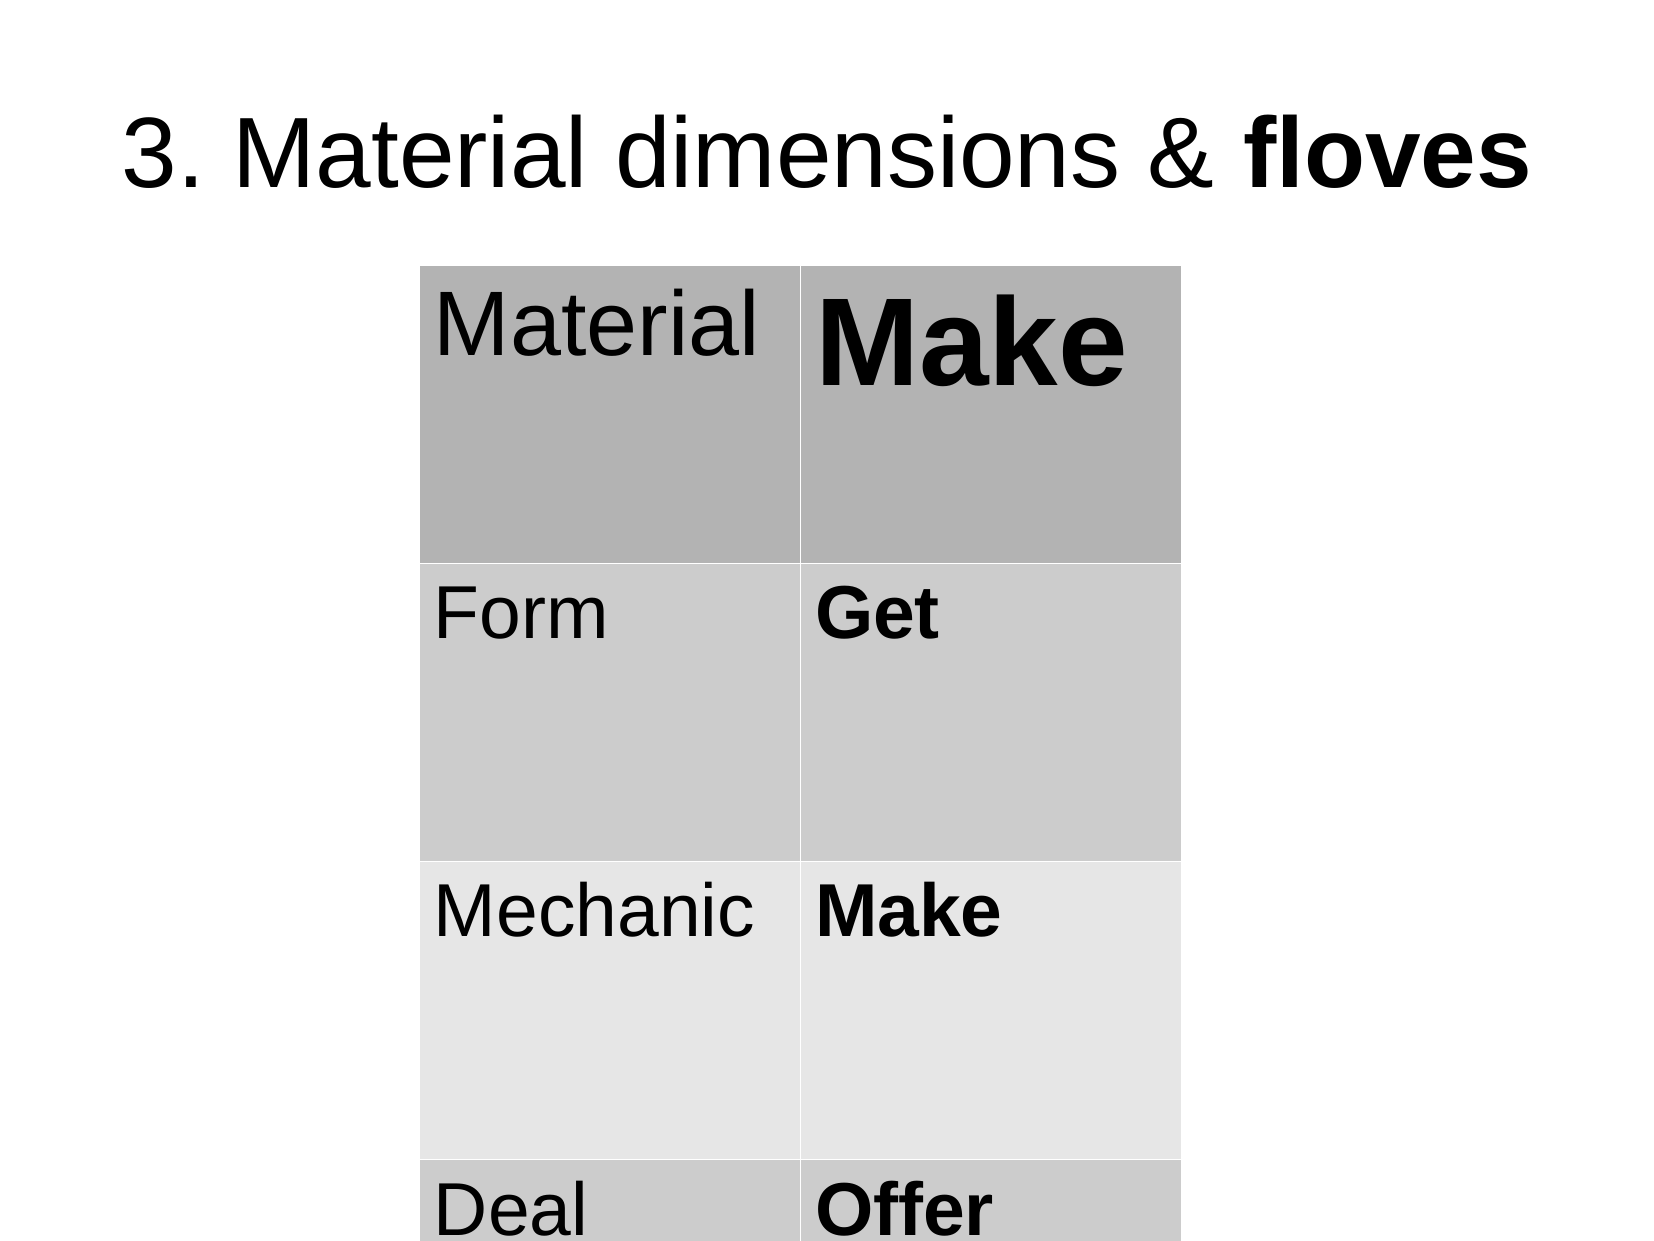

# 3. Material dimensions & floves
| Material | Make |
| --- | --- |
| Form | Get |
| Mechanic | Make |
| Deal | Offer |